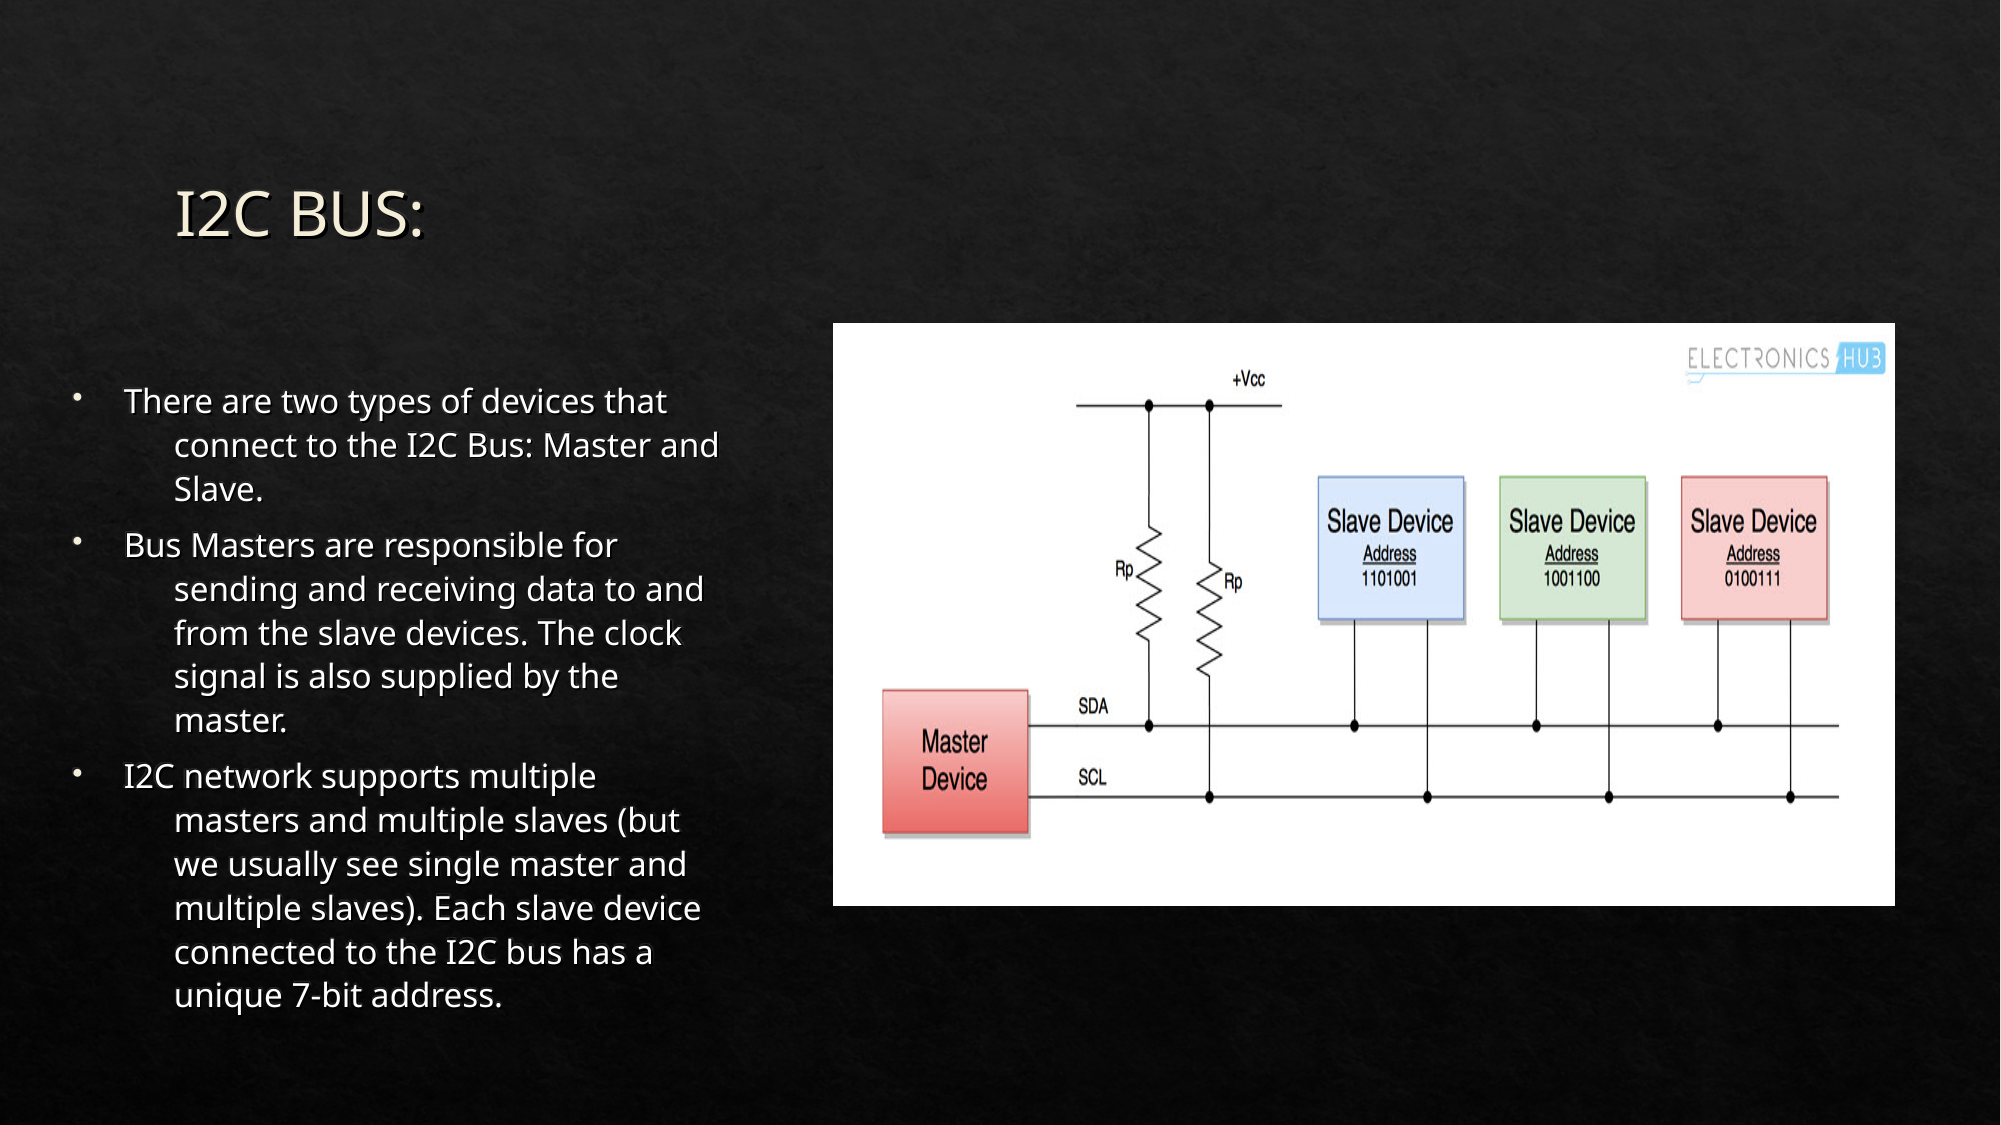

# I2C BUS:
There are two types of devices that connect to the I2C Bus: Master and Slave.
Bus Masters are responsible for sending and receiving data to and from the slave devices. The clock signal is also supplied by the master.
I2C network supports multiple masters and multiple slaves (but we usually see single master and multiple slaves). Each slave device connected to the I2C bus has a unique 7-bit address.